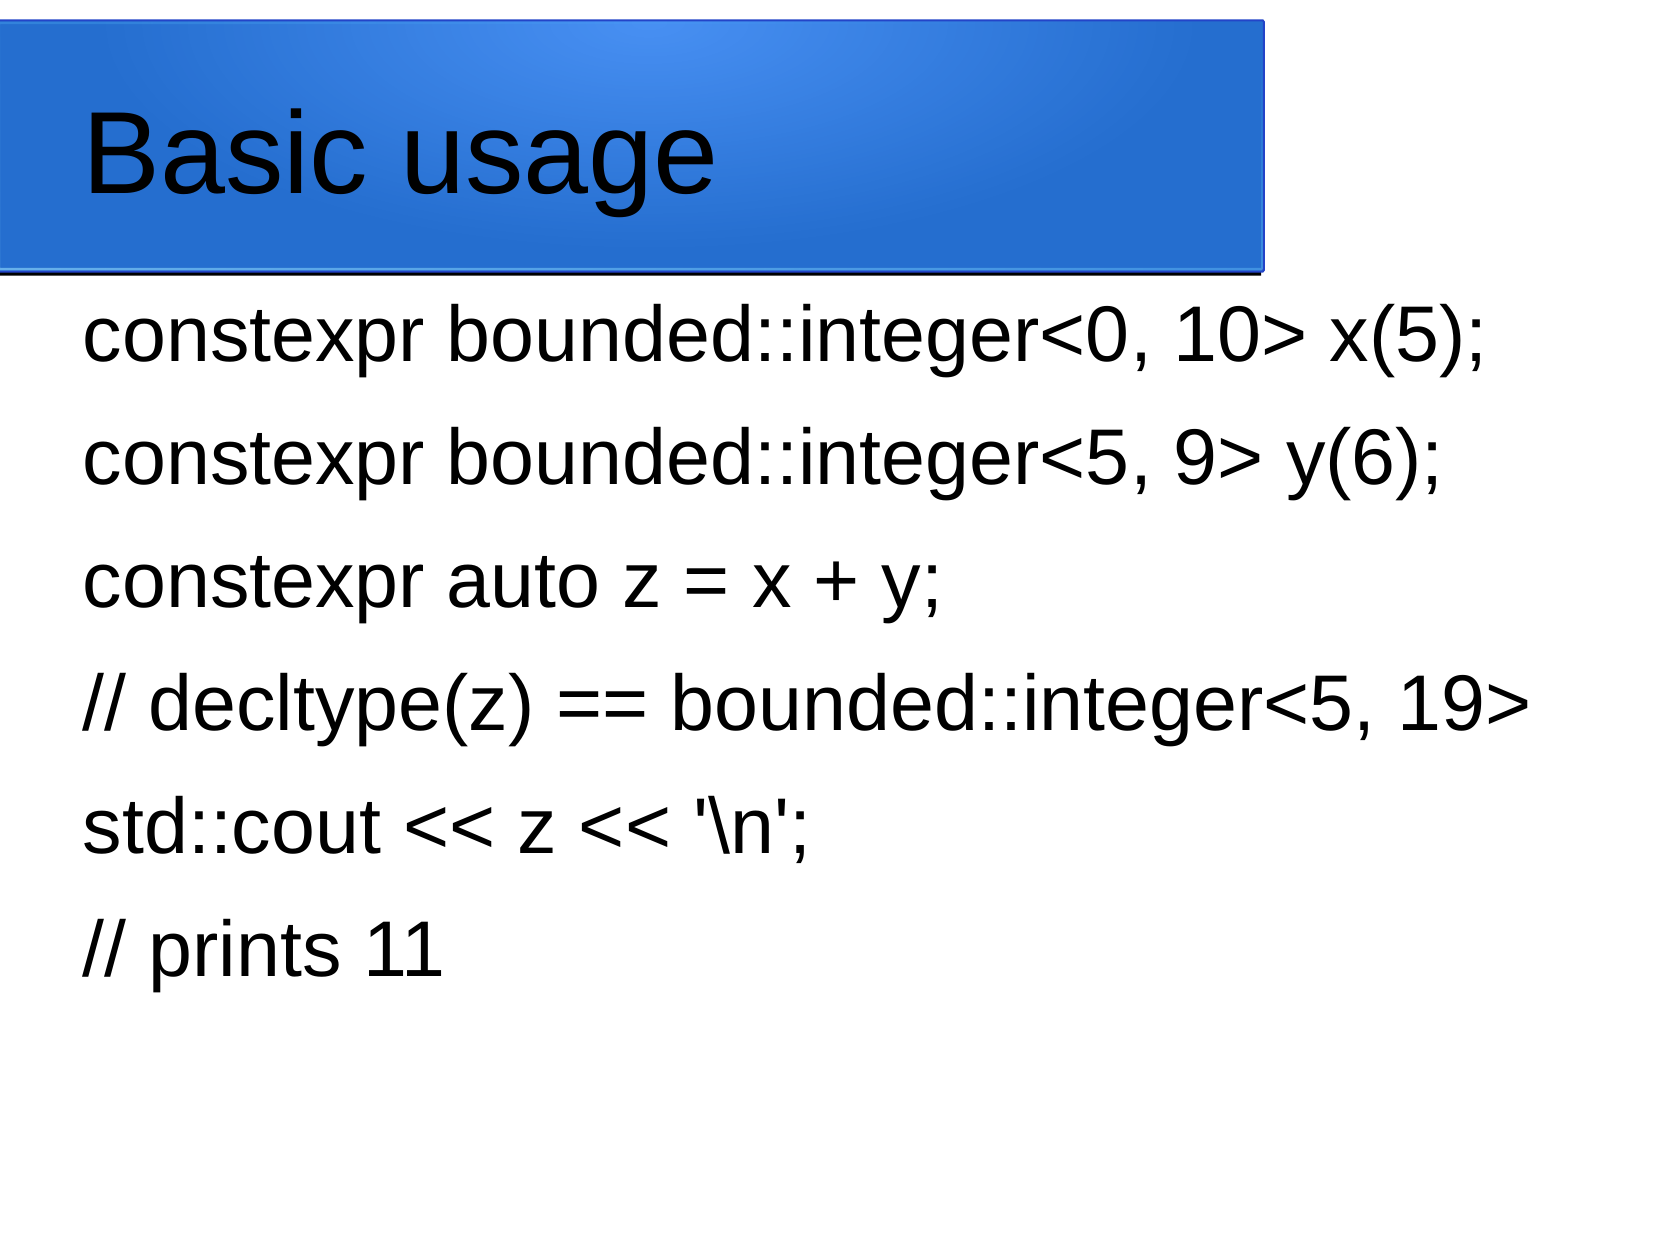

# Basic usage
constexpr bounded::integer<0, 10> x(5);
constexpr bounded::integer<5, 9> y(6);
constexpr auto z = x + y;
// decltype(z) == bounded::integer<5, 19>
std::cout << z << '\n';
// prints 11